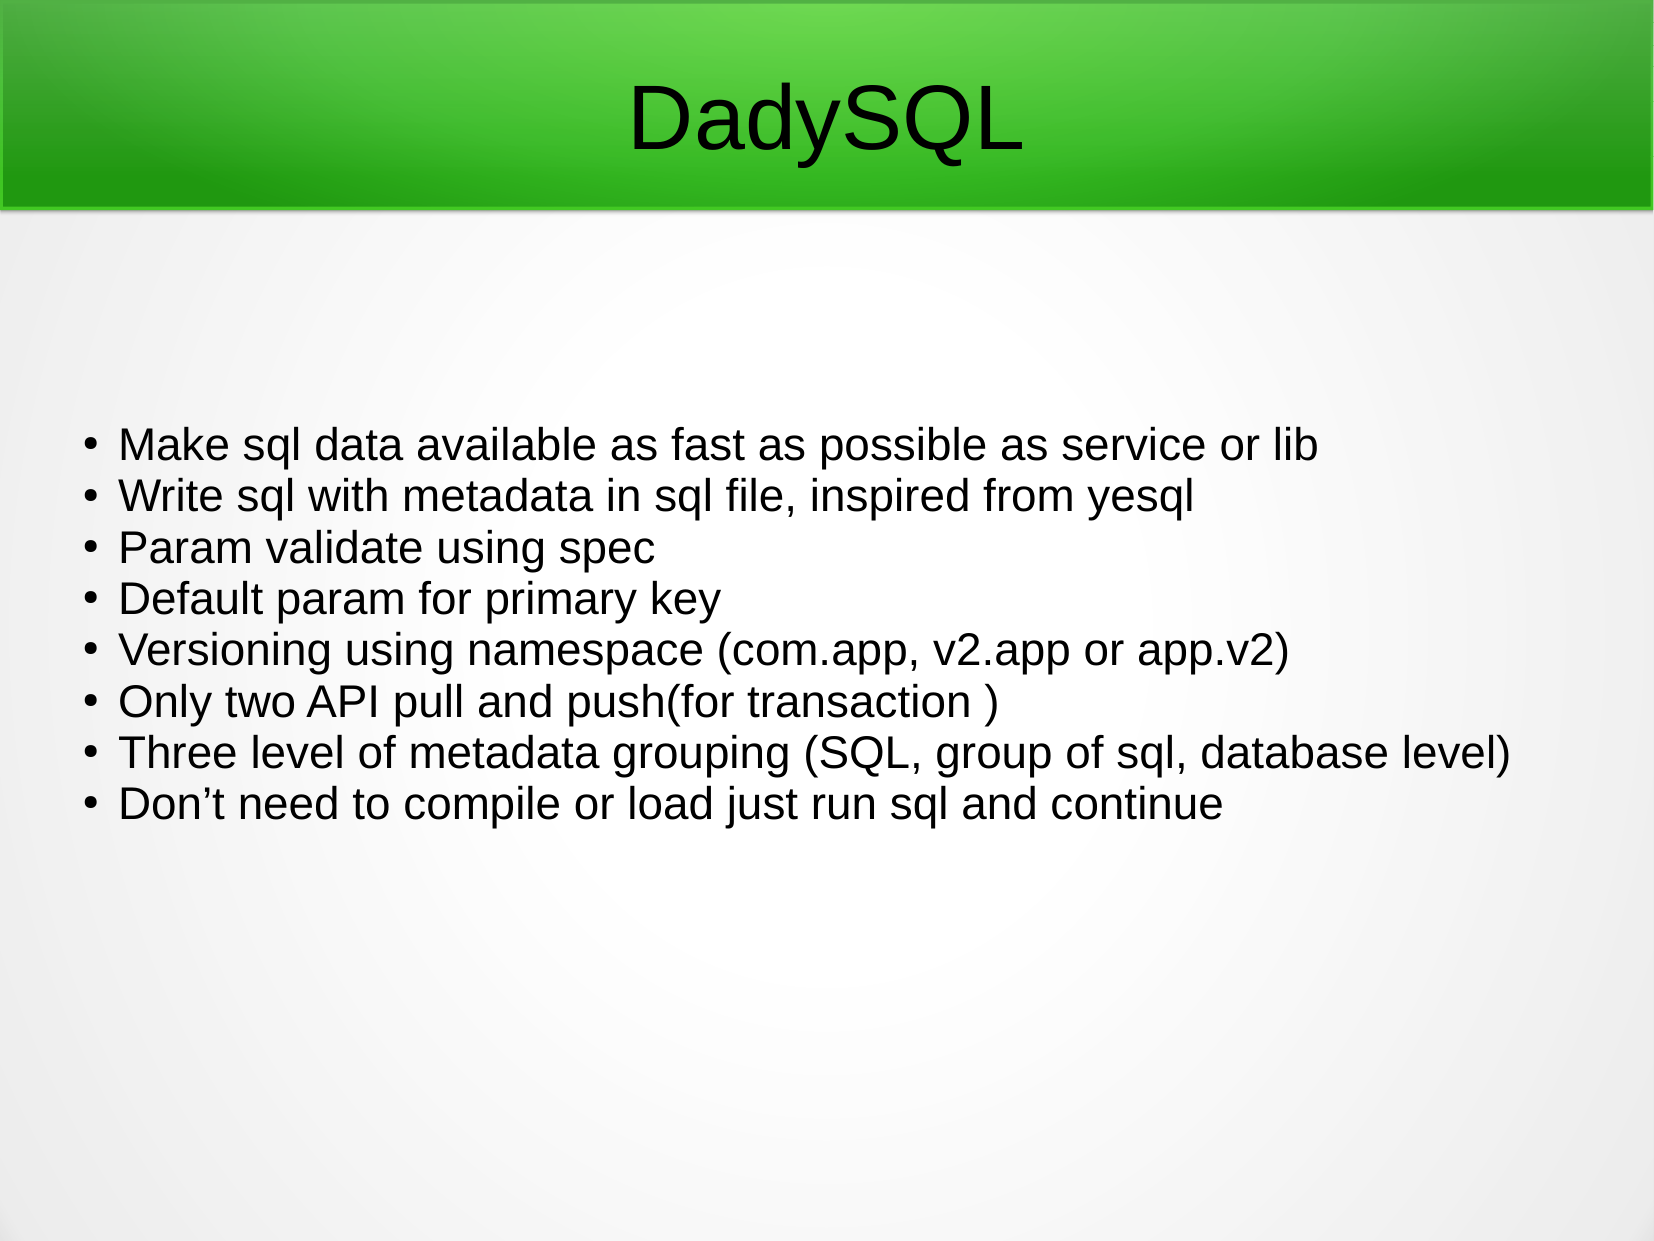

# DadySQL
Make sql data available as fast as possible as service or lib
Write sql with metadata in sql file, inspired from yesql
Param validate using spec
Default param for primary key
Versioning using namespace (com.app, v2.app or app.v2)
Only two API pull and push(for transaction )
Three level of metadata grouping (SQL, group of sql, database level)
Don’t need to compile or load just run sql and continue